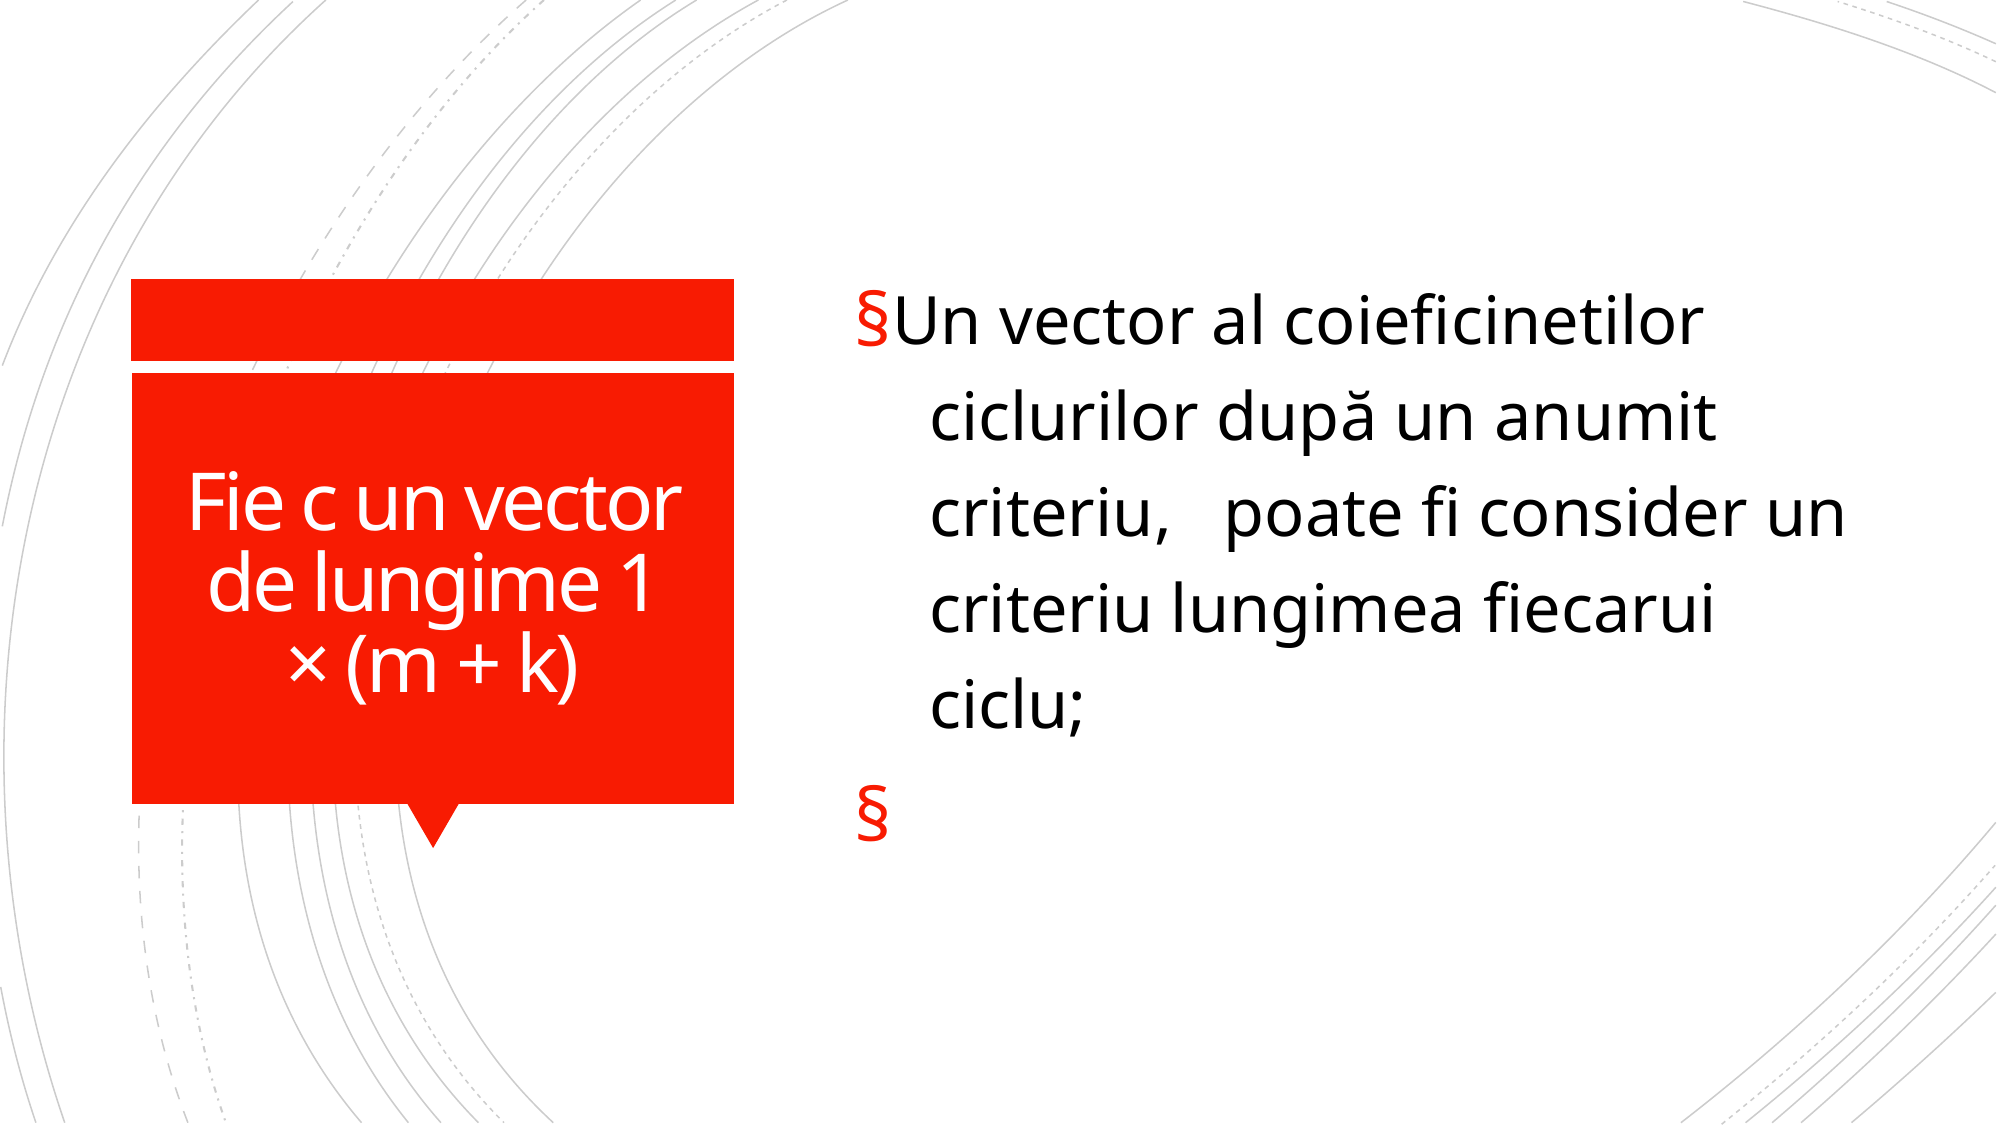

Un vector al coieficinetilor ciclurilor după un anumit criteriu, poate fi consider un criteriu lungimea fiecarui ciclu;
# Fie c un vector de lungime 1 × (m + k)